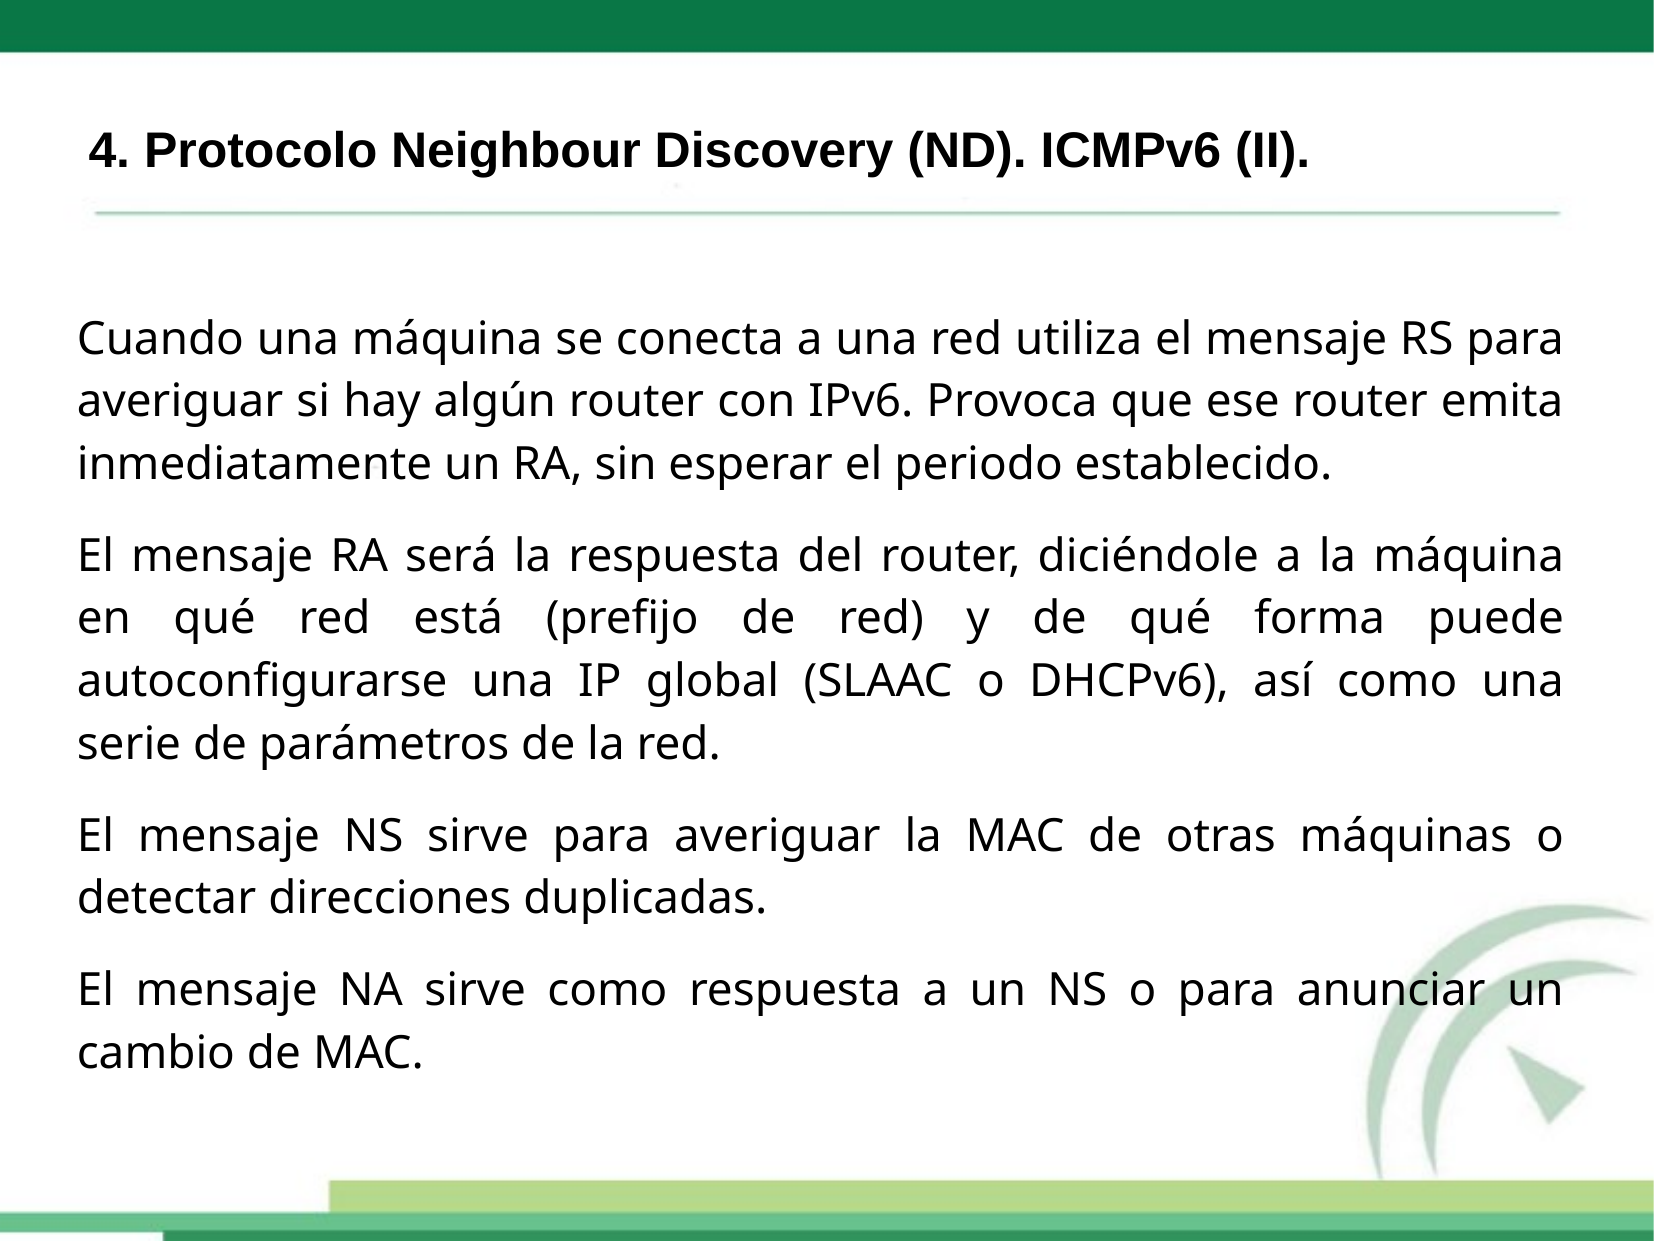

# 4. Protocolo Neighbour Discovery (ND). ICMPv6 (II).
Cuando una máquina se conecta a una red utiliza el mensaje RS para averiguar si hay algún router con IPv6. Provoca que ese router emita inmediatamente un RA, sin esperar el periodo establecido.
El mensaje RA será la respuesta del router, diciéndole a la máquina en qué red está (prefijo de red) y de qué forma puede autoconfigurarse una IP global (SLAAC o DHCPv6), así como una serie de parámetros de la red.
El mensaje NS sirve para averiguar la MAC de otras máquinas o detectar direcciones duplicadas.
El mensaje NA sirve como respuesta a un NS o para anunciar un cambio de MAC.